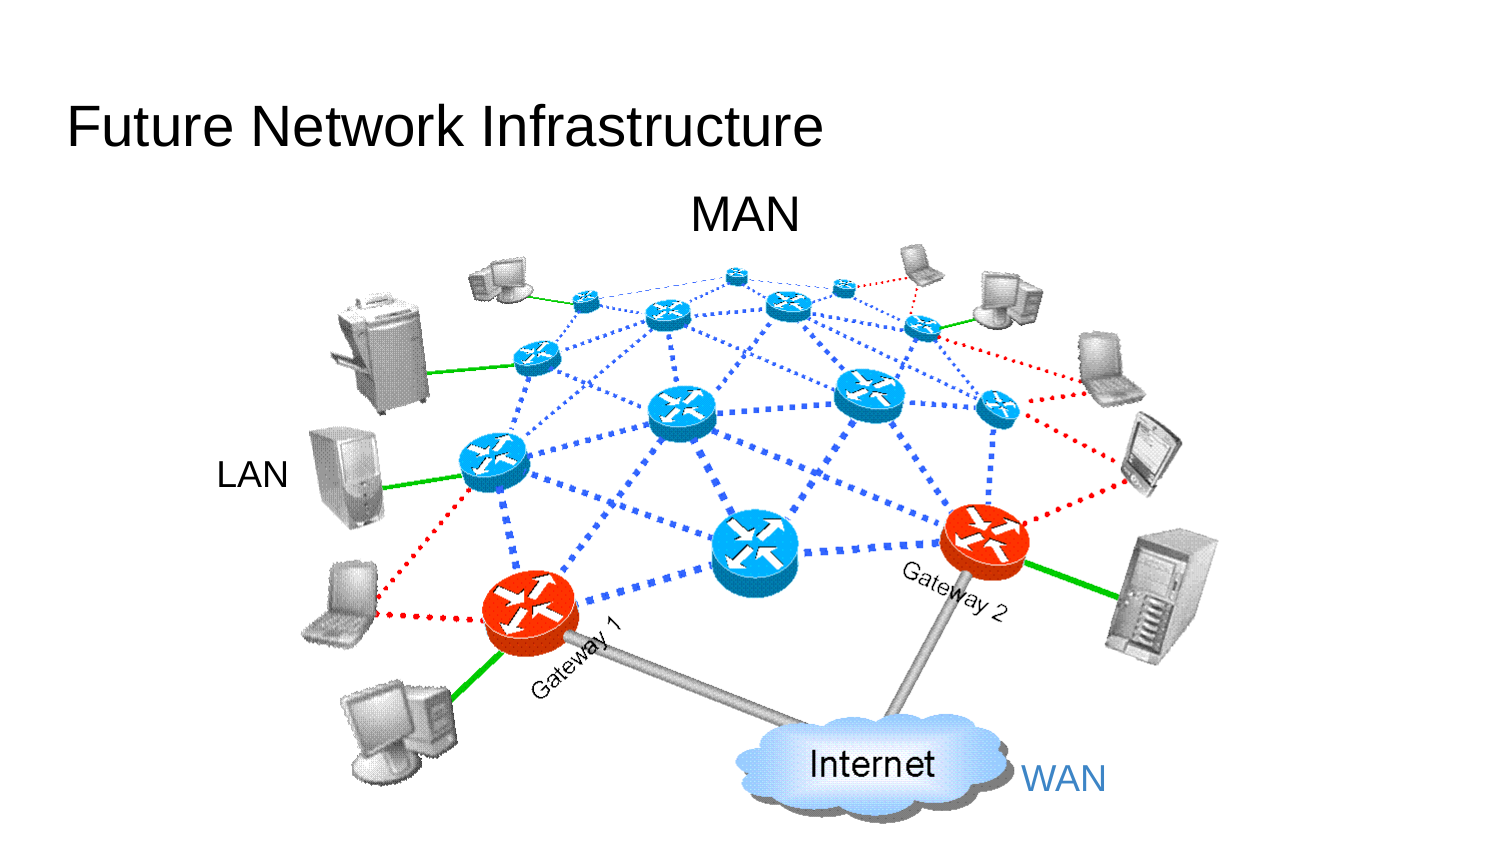

# Future Network Infrastructure
MAN
LAN
WAN